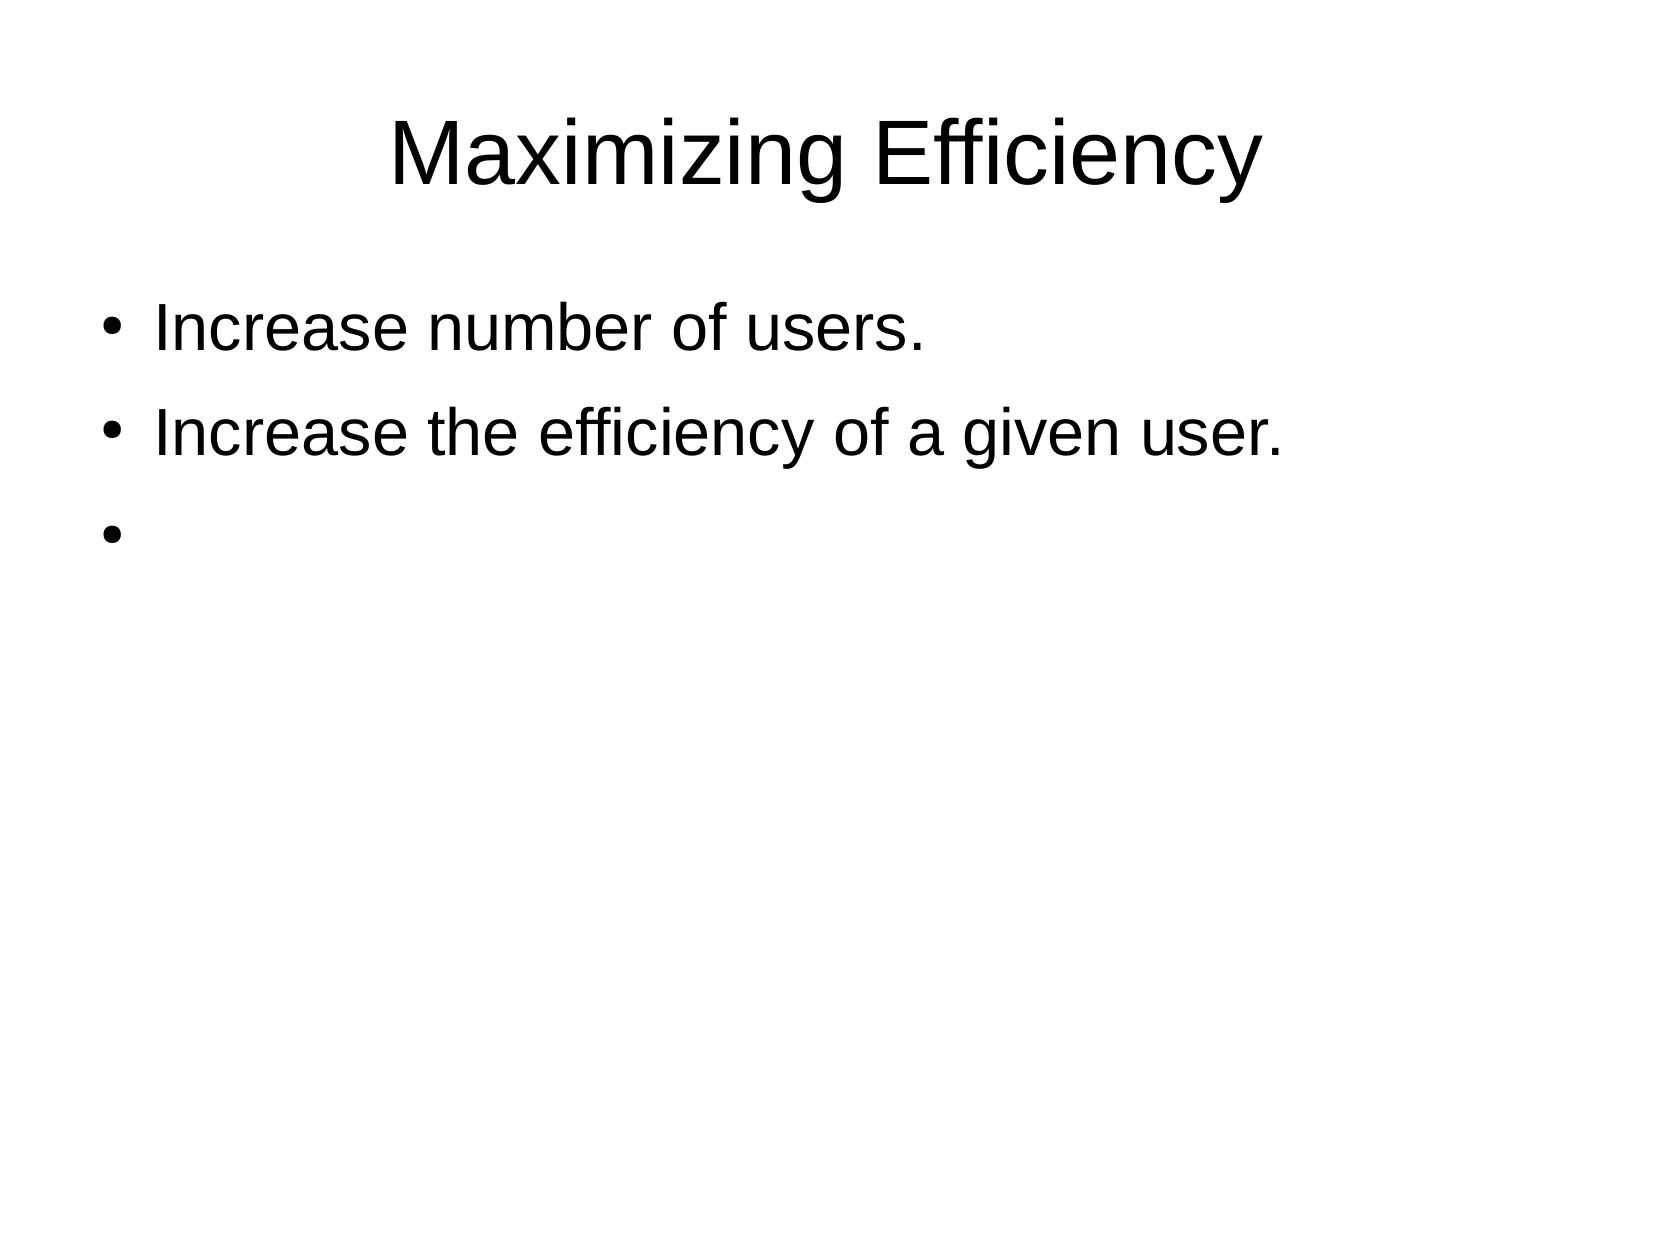

# Maximizing Efficiency
Increase number of users.
Increase the efficiency of a given user.